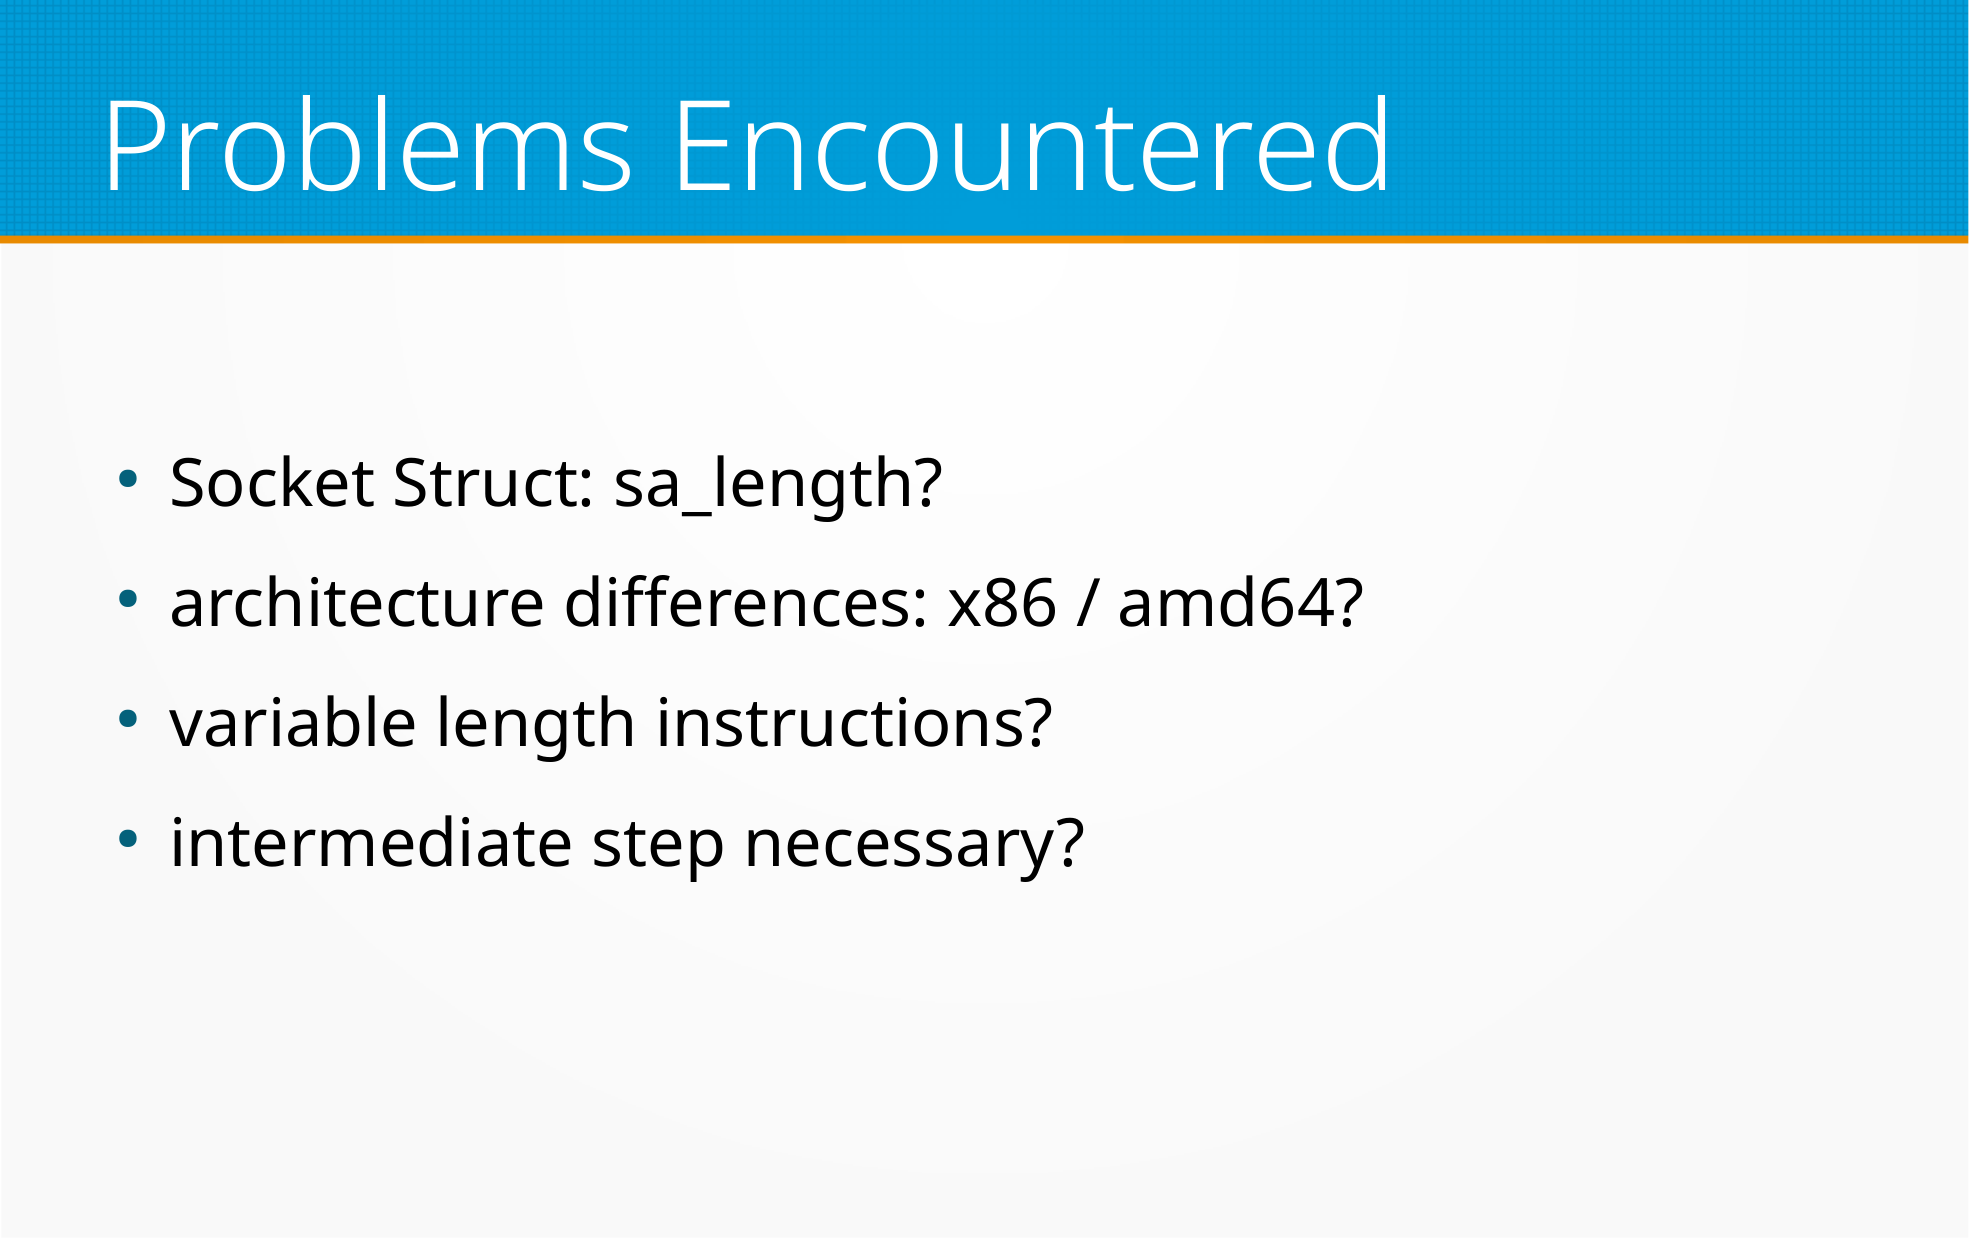

# Problems Encountered
Socket Struct: sa_length?
architecture differences: x86 / amd64?
variable length instructions?
intermediate step necessary?